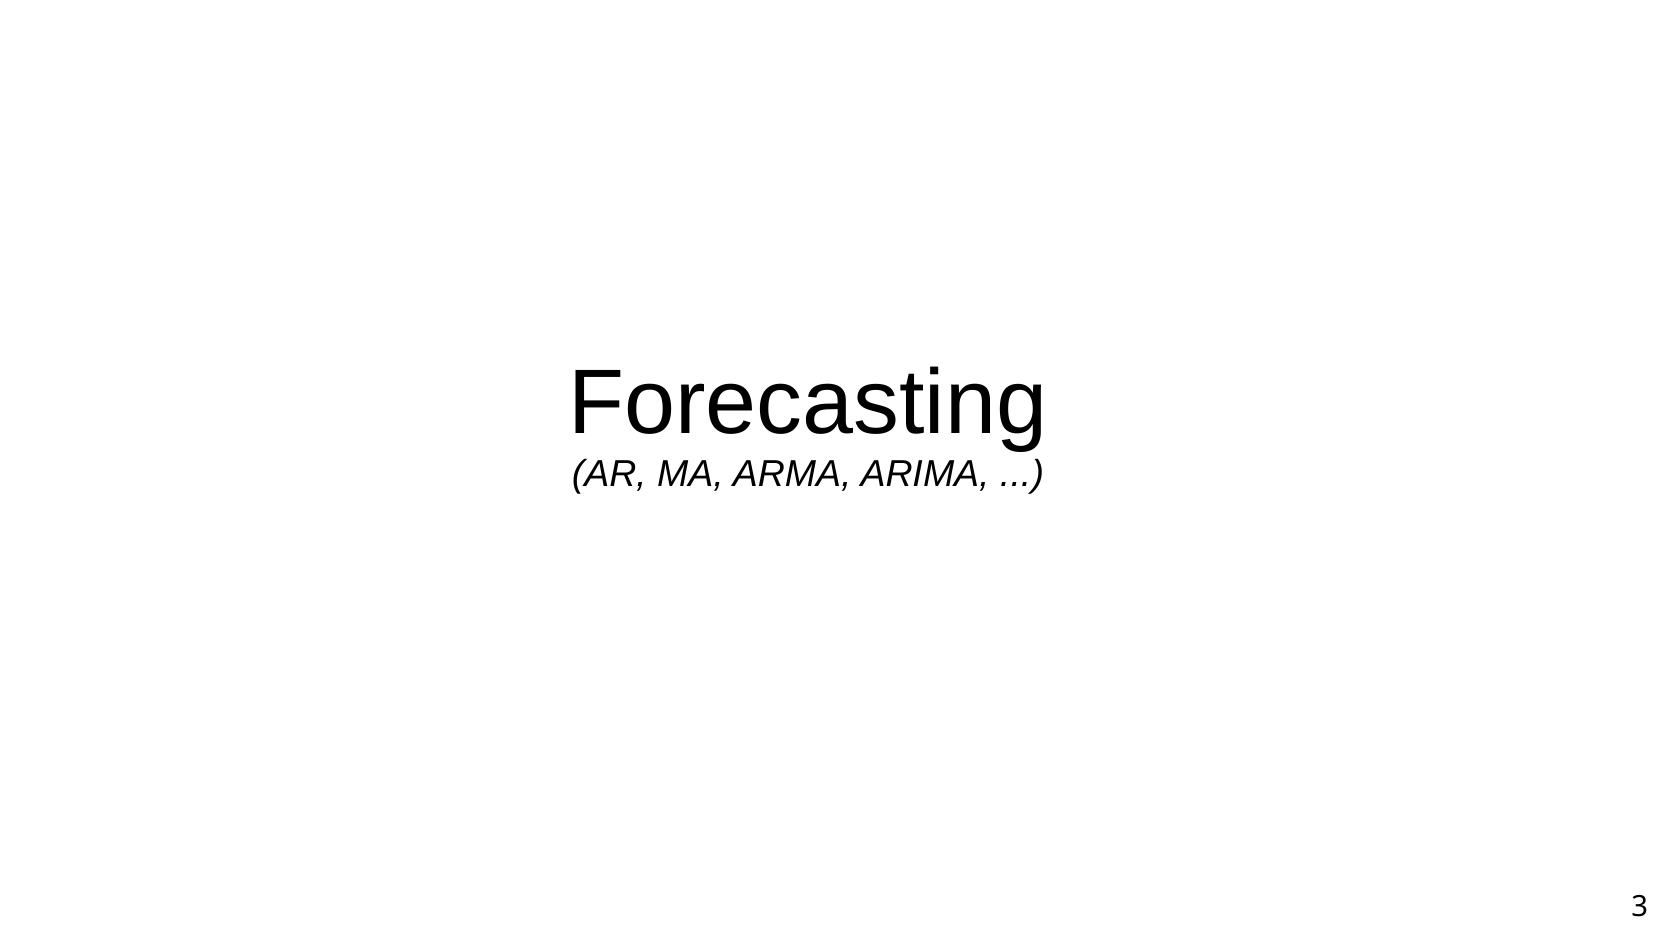

# Forecasting (AR, MA, ARMA, ARIMA, ...)
3